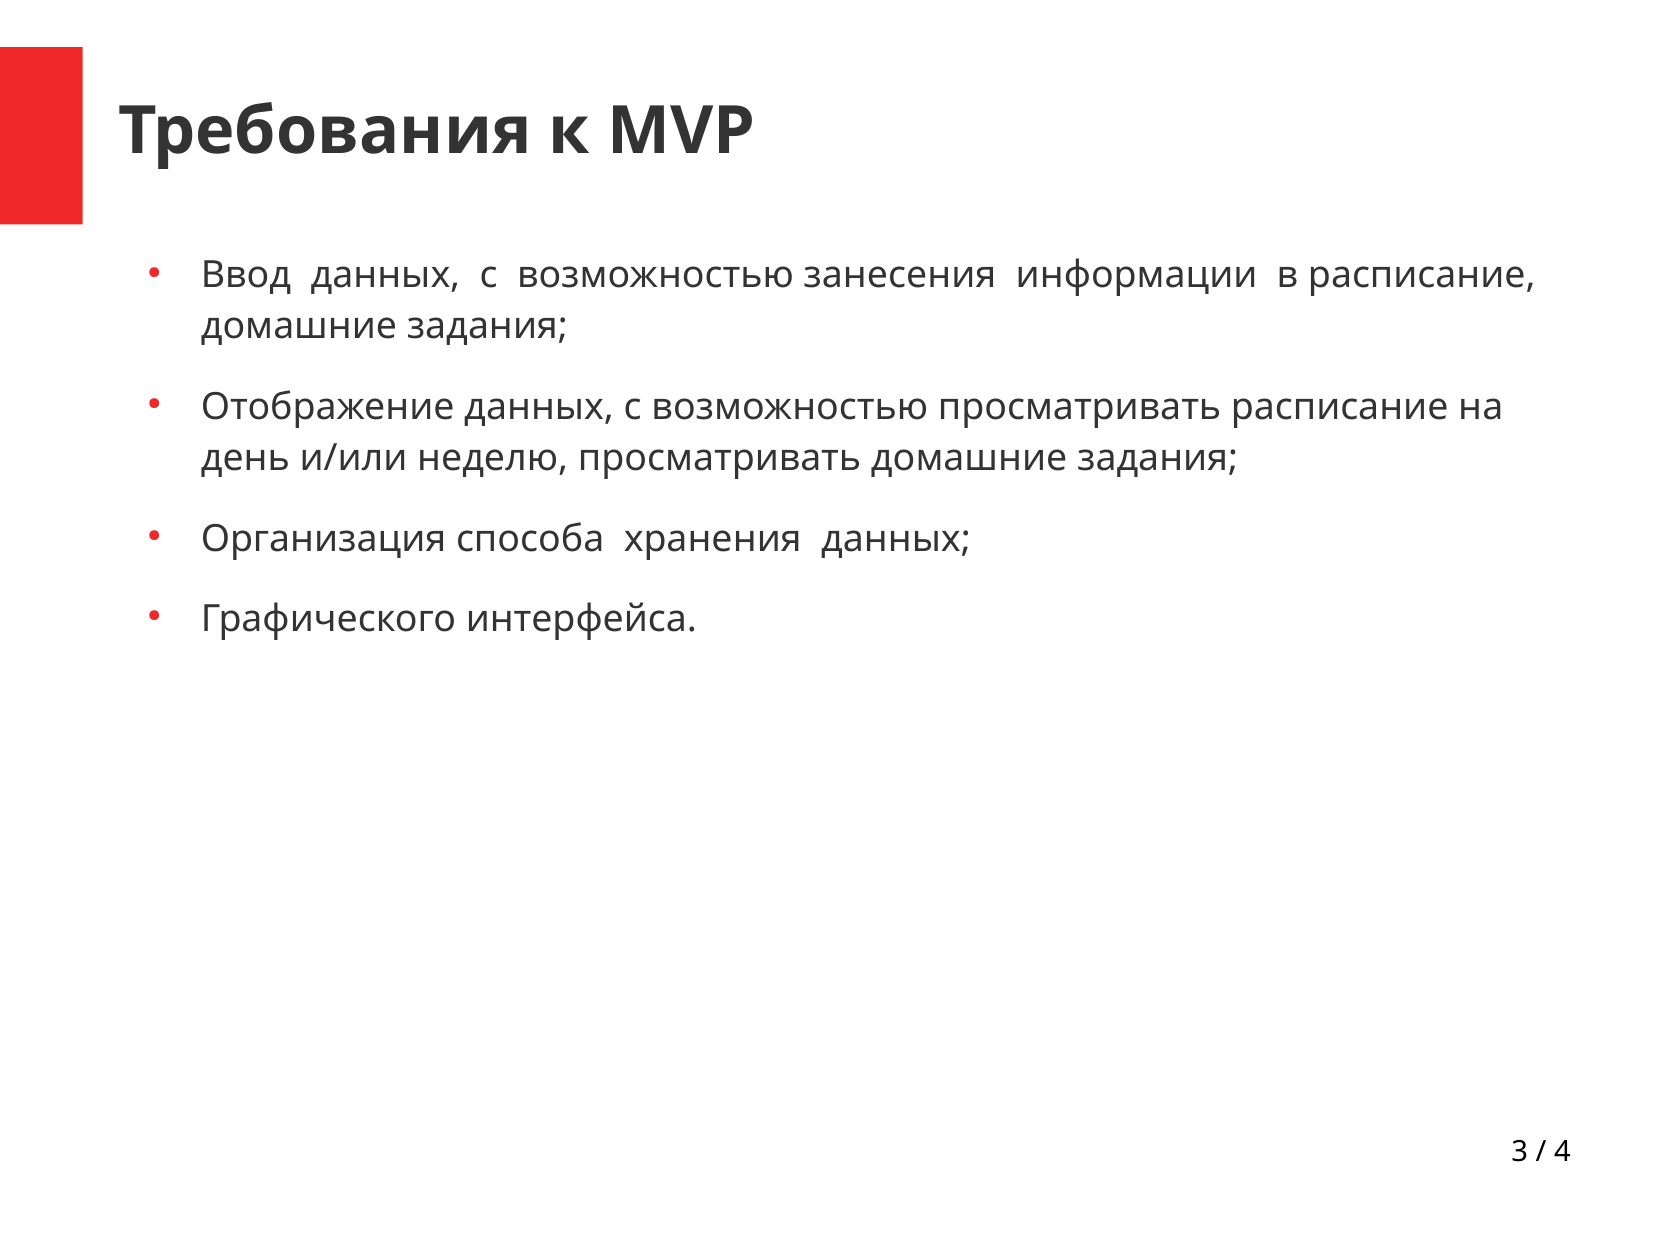

# Требования к MVP
Ввод данных, с возможностью занесения информации в расписание, домашние задания;
Отображение данных, с возможностью просматривать расписание на день и/или неделю, просматривать домашние задания;
Организация способа хранения данных;
Графического интерфейса.
3